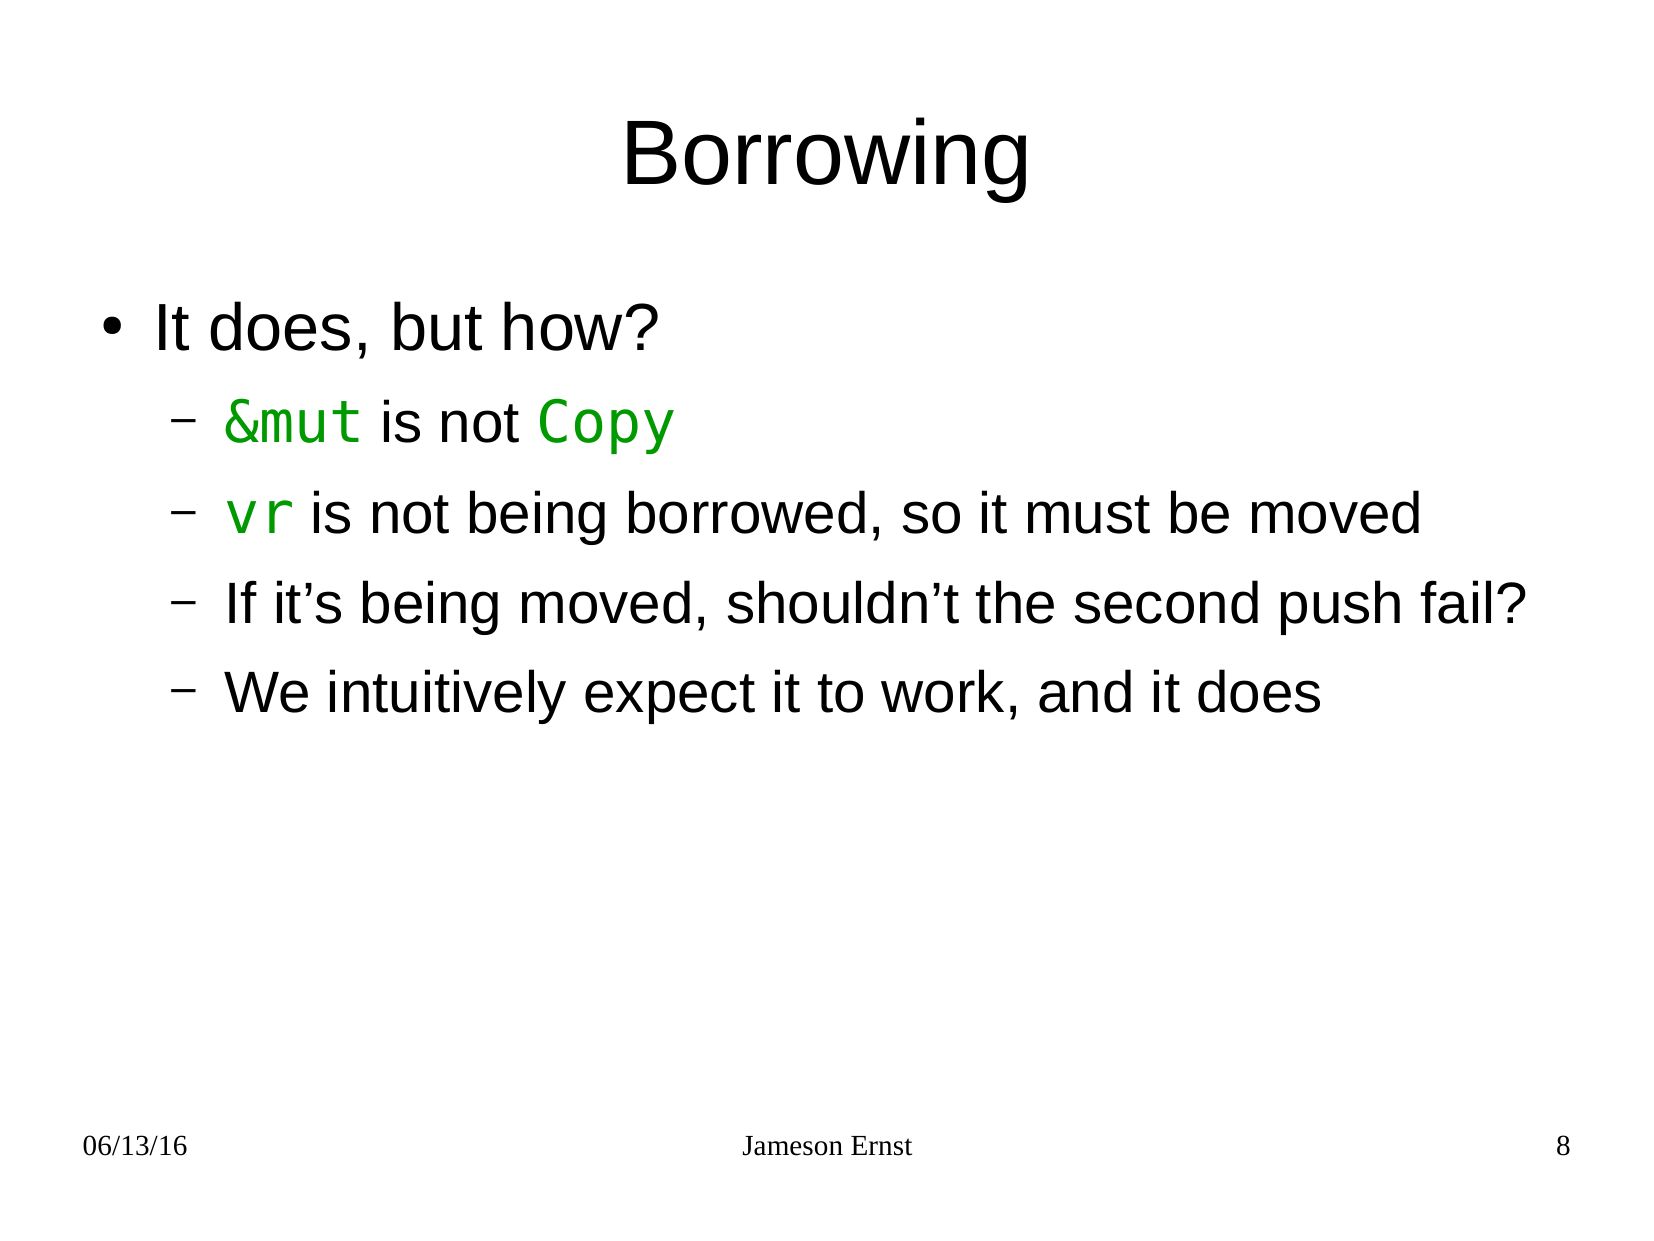

# Borrowing
It does, but how?
&mut is not Copy
vr is not being borrowed, so it must be moved
If it’s being moved, shouldn’t the second push fail?
We intuitively expect it to work, and it does
06/13/16
Jameson Ernst
8